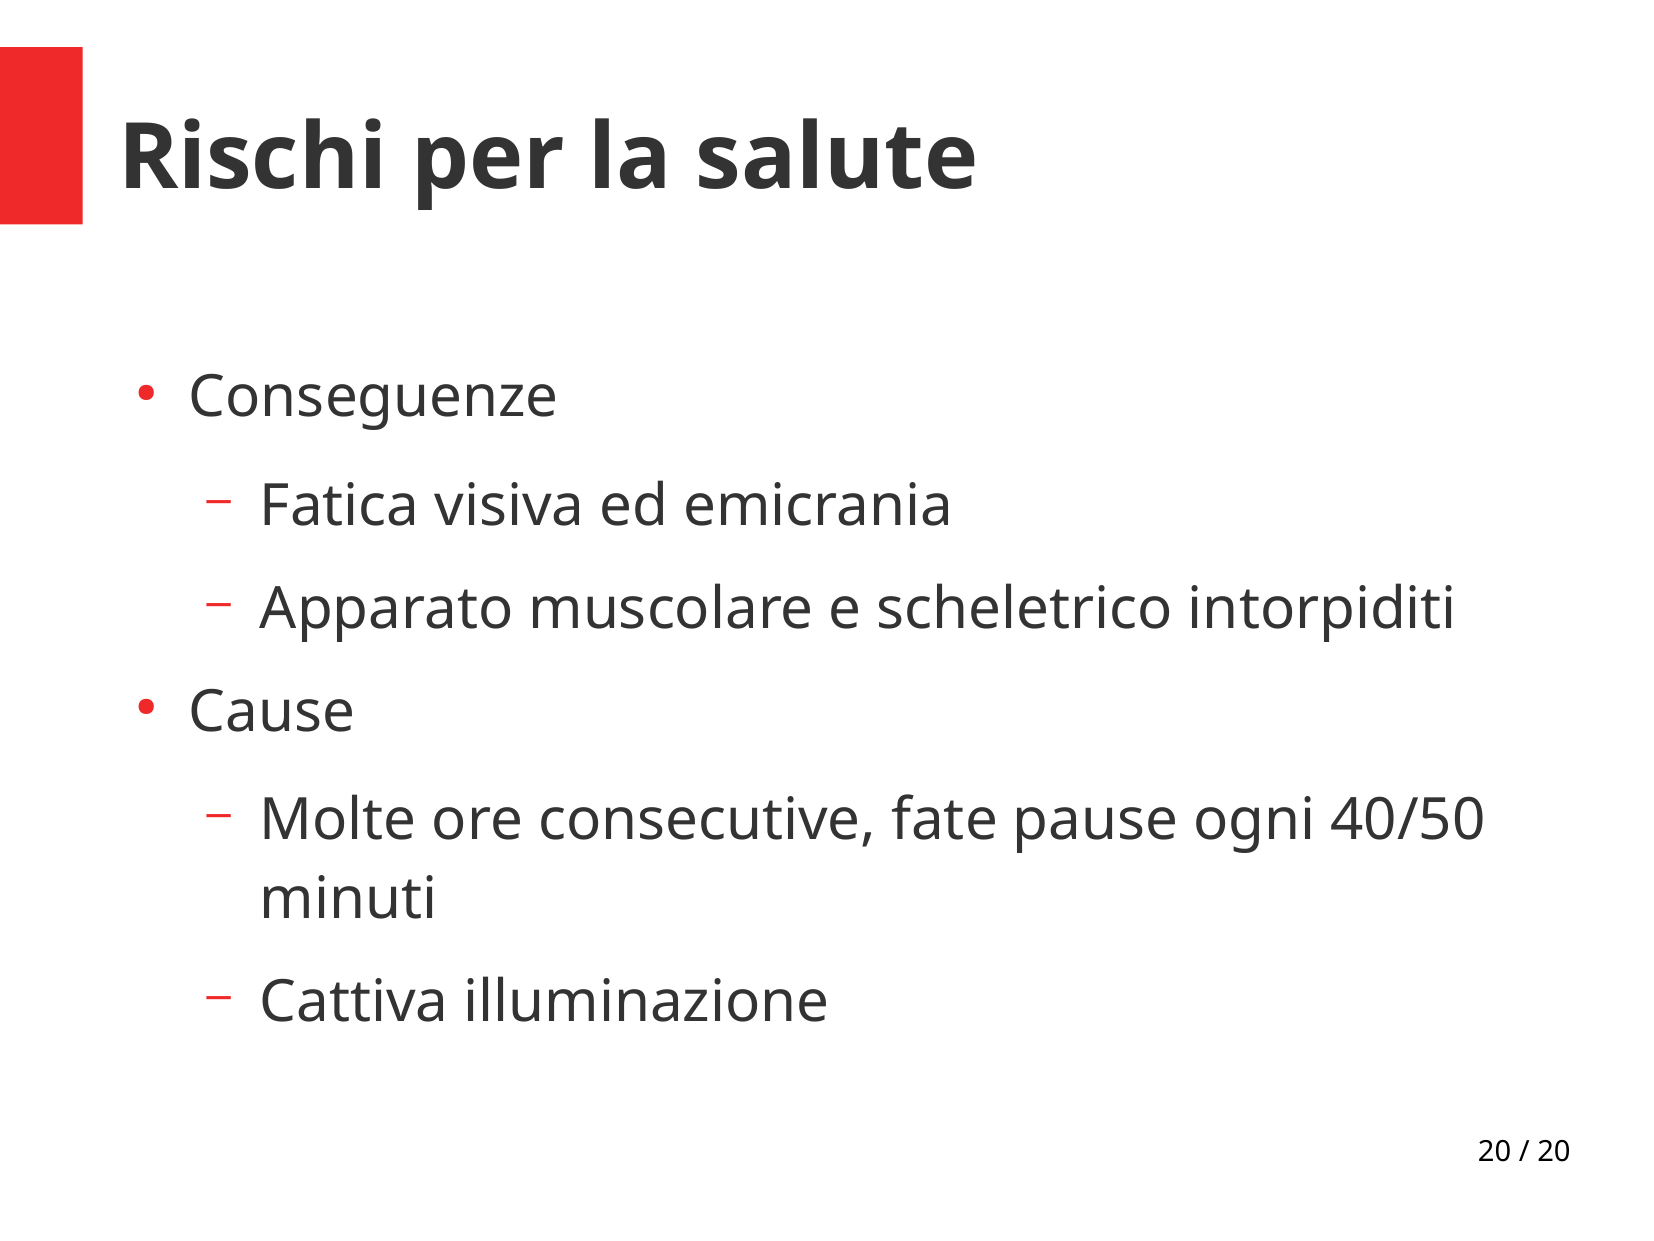

# Rischi per la salute
Conseguenze
Fatica visiva ed emicrania
Apparato muscolare e scheletrico intorpiditi
Cause
Molte ore consecutive, fate pause ogni 40/50 minuti
Cattiva illuminazione
20